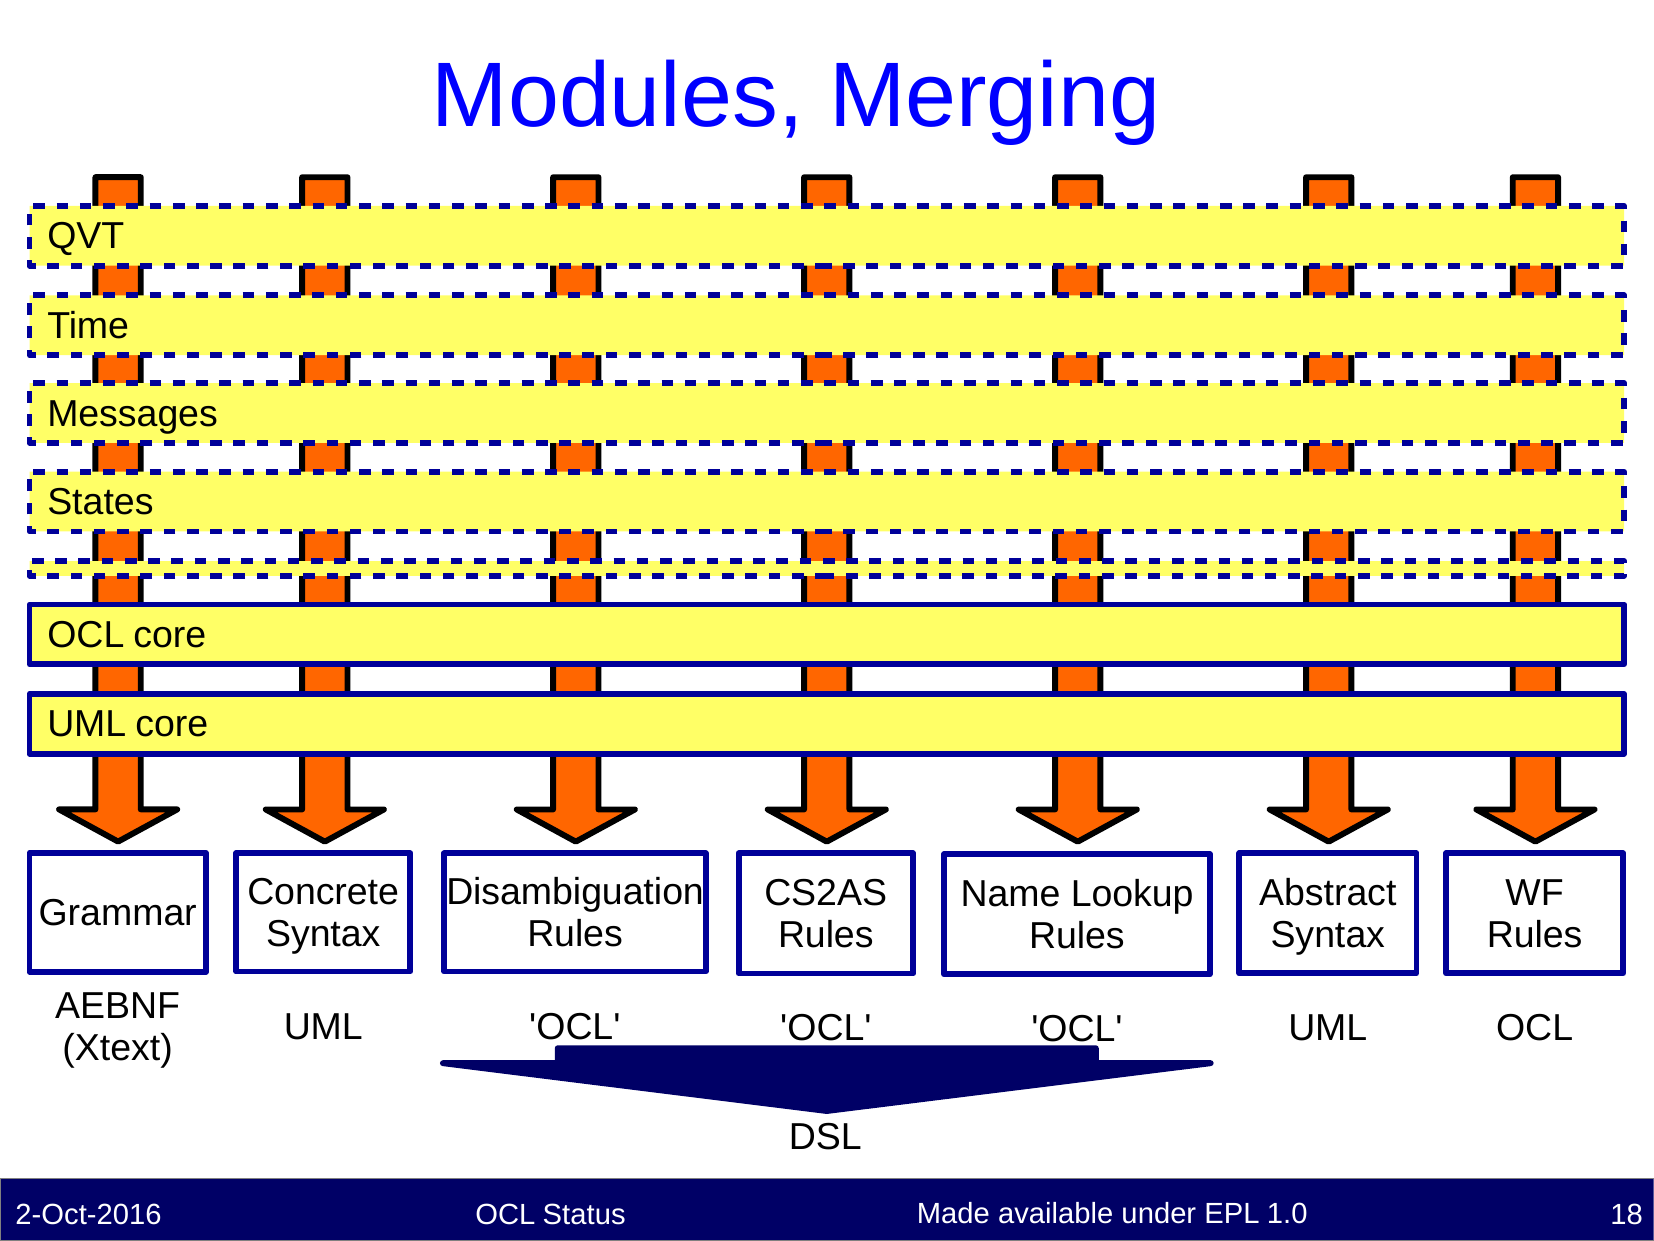

# Modules, Merging
QVT
Time
Messages
States
OCL core
UML core
Grammar
Concrete
Syntax
Disambiguation
Rules
CS2AS
Rules
Abstract
Syntax
WF
Rules
Name Lookup
Rules
AEBNF
(Xtext)
UML
'OCL'
'OCL'
UML
OCL
'OCL'
DSL
2-Oct-2016
OCL Status
18